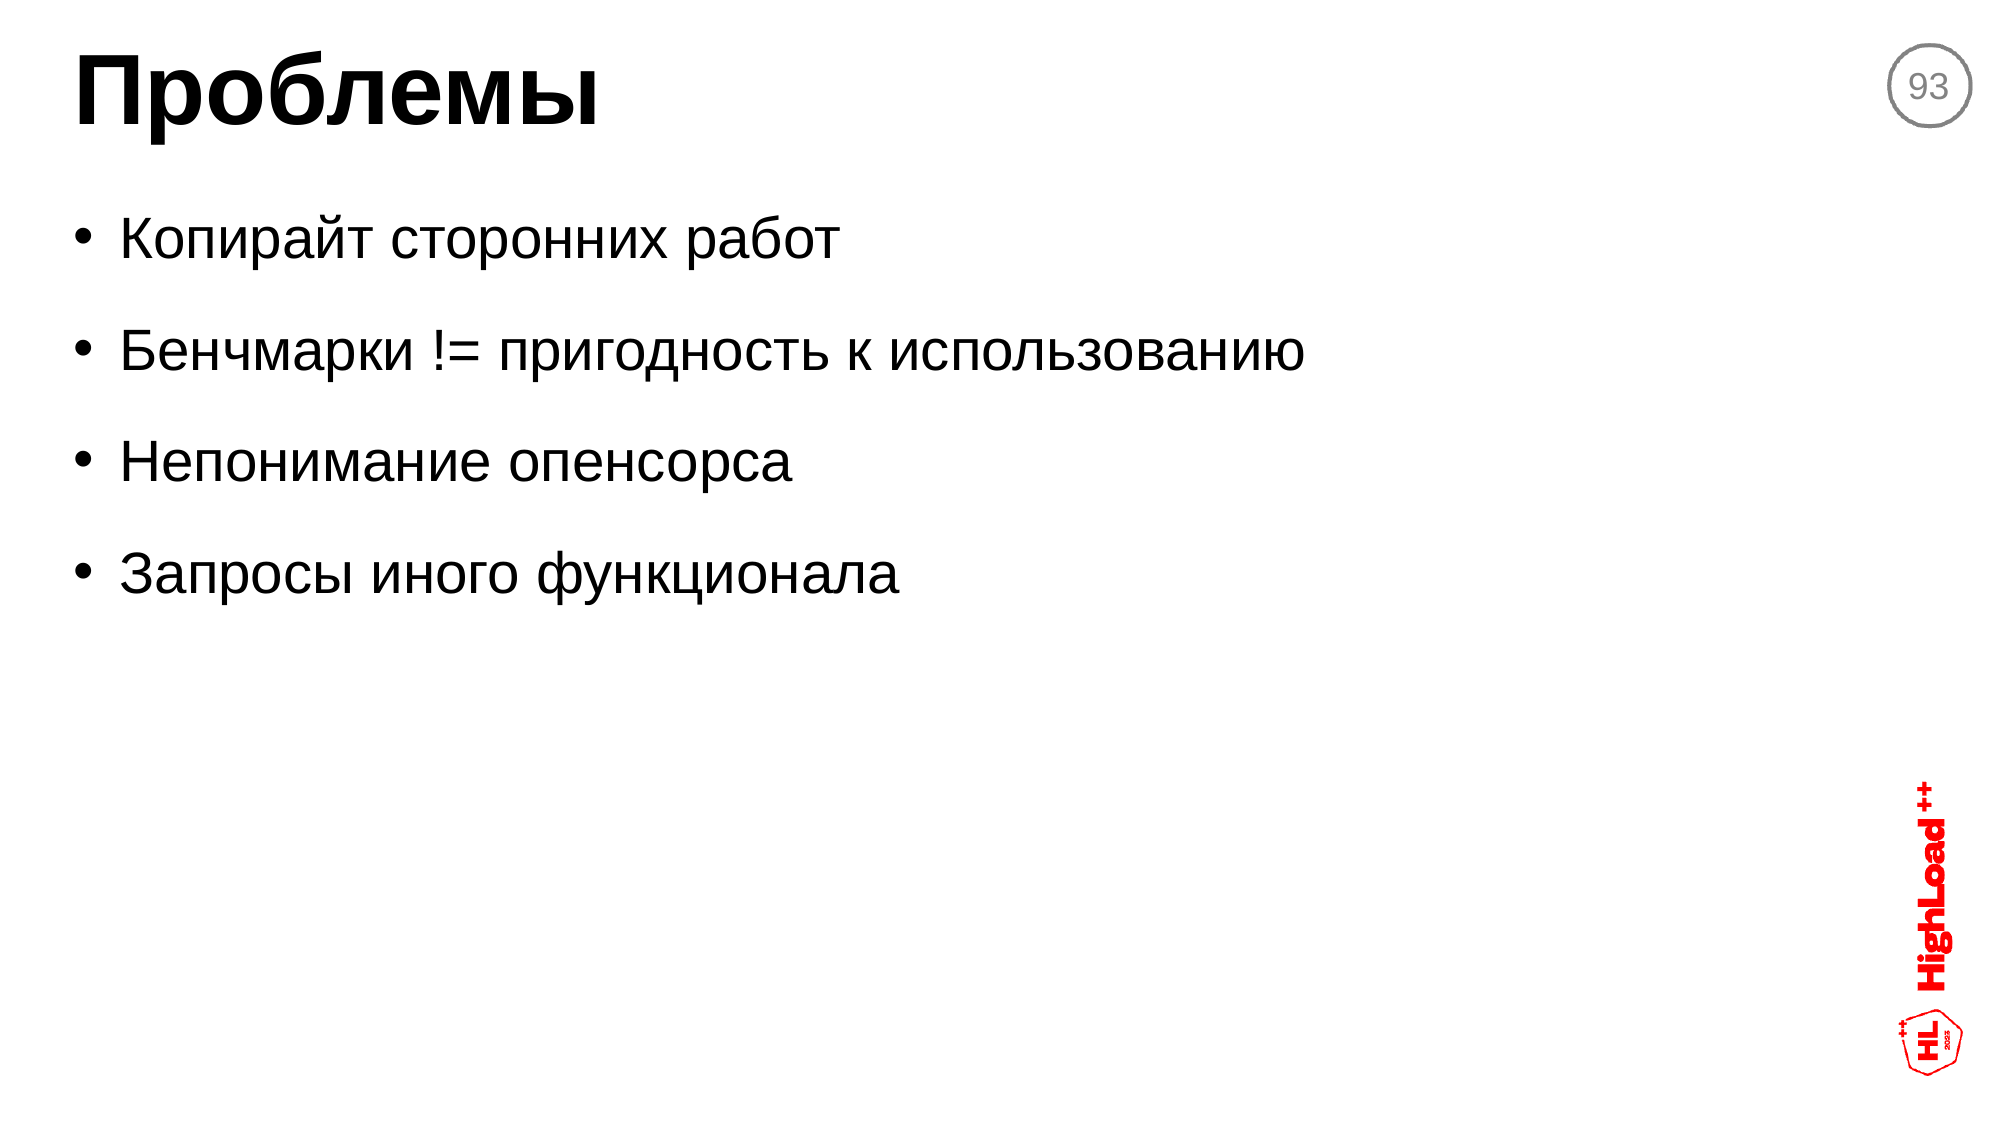

# Проблемы
93
 Копирайт сторонних работ
 Бенчмарки != пригодность к использованию
 Непонимание опенсорса
 Запросы иного функционала